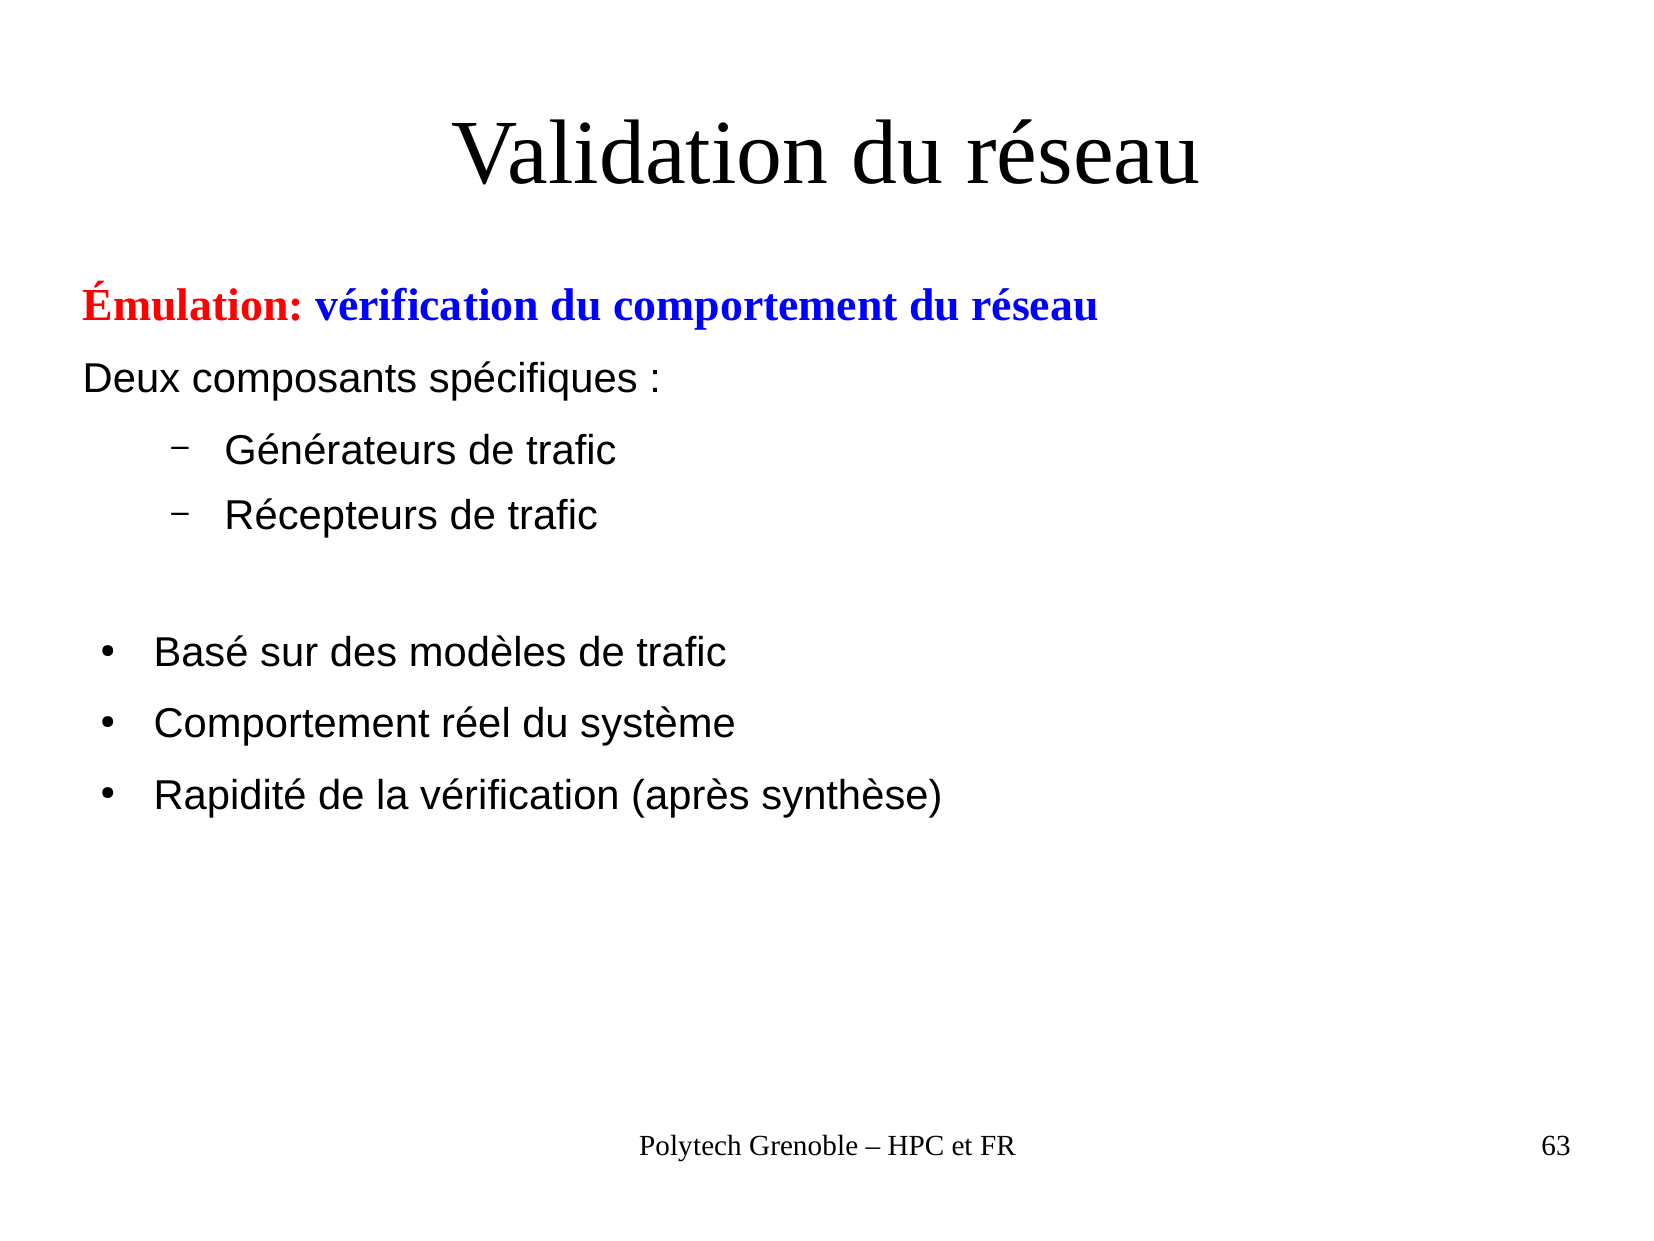

# Validation du réseau
Émulation: vérification du comportement du réseau
Deux composants spécifiques :
Générateurs de trafic
Récepteurs de trafic
Basé sur des modèles de trafic
Comportement réel du système
Rapidité de la vérification (après synthèse)
Matthieu PAYET
63